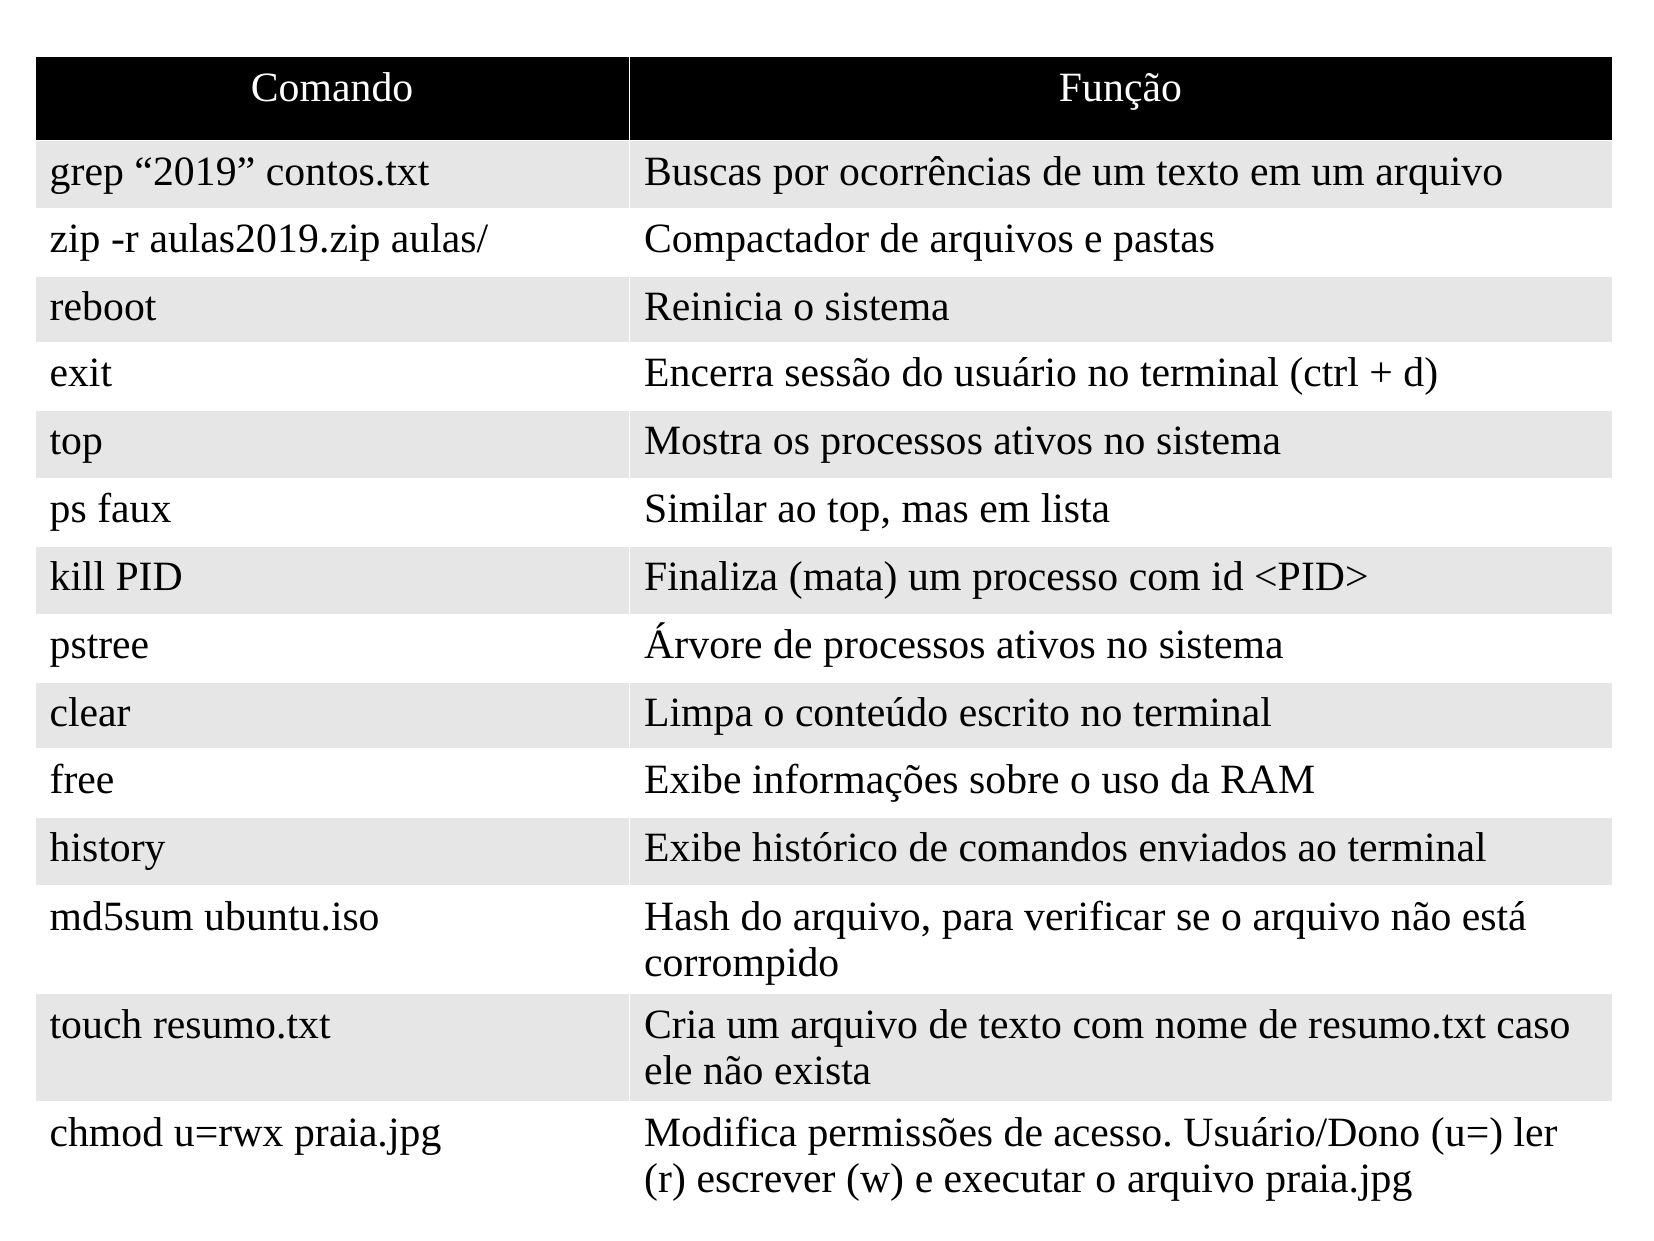

| Comando | Função |
| --- | --- |
| grep “2019” contos.txt | Buscas por ocorrências de um texto em um arquivo |
| zip -r aulas2019.zip aulas/ | Compactador de arquivos e pastas |
| reboot | Reinicia o sistema |
| exit | Encerra sessão do usuário no terminal (ctrl + d) |
| top | Mostra os processos ativos no sistema |
| ps faux | Similar ao top, mas em lista |
| kill PID | Finaliza (mata) um processo com id <PID> |
| pstree | Árvore de processos ativos no sistema |
| clear | Limpa o conteúdo escrito no terminal |
| free | Exibe informações sobre o uso da RAM |
| history | Exibe histórico de comandos enviados ao terminal |
| md5sum ubuntu.iso | Hash do arquivo, para verificar se o arquivo não está corrompido |
| touch resumo.txt | Cria um arquivo de texto com nome de resumo.txt caso ele não exista |
| chmod u=rwx praia.jpg | Modifica permissões de acesso. Usuário/Dono (u=) ler (r) escrever (w) e executar o arquivo praia.jpg |